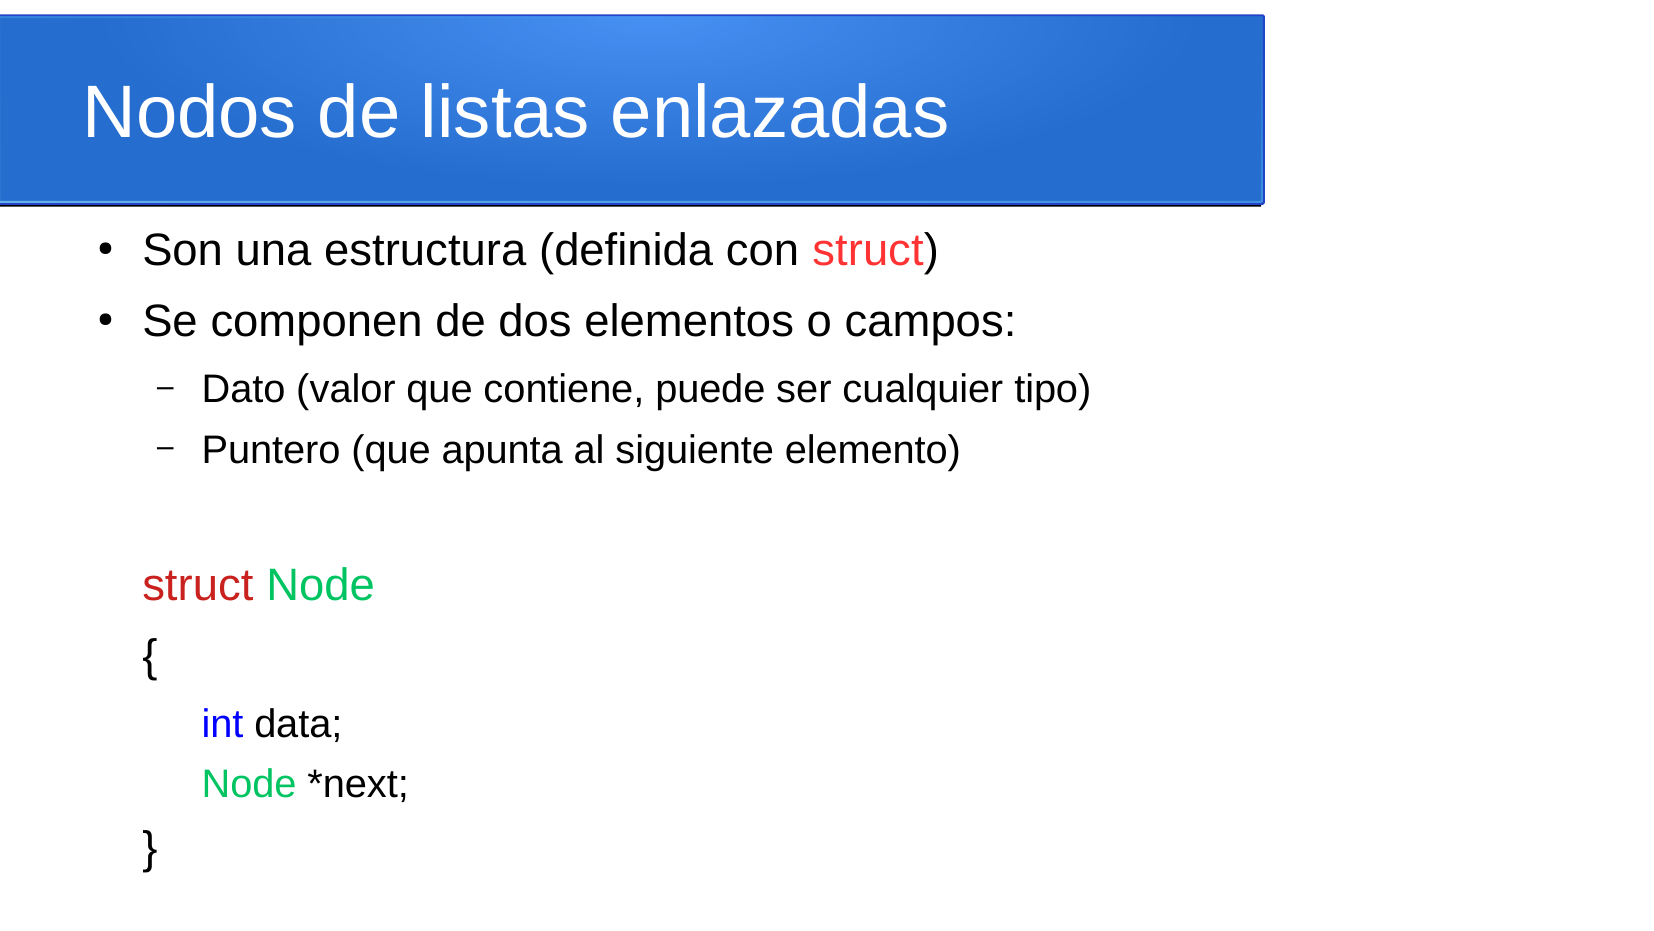

# Nodos de listas enlazadas
Son una estructura (definida con struct)
Se componen de dos elementos o campos:
Dato (valor que contiene, puede ser cualquier tipo)
Puntero (que apunta al siguiente elemento)
struct Node
{
int data;
Node *next;
}